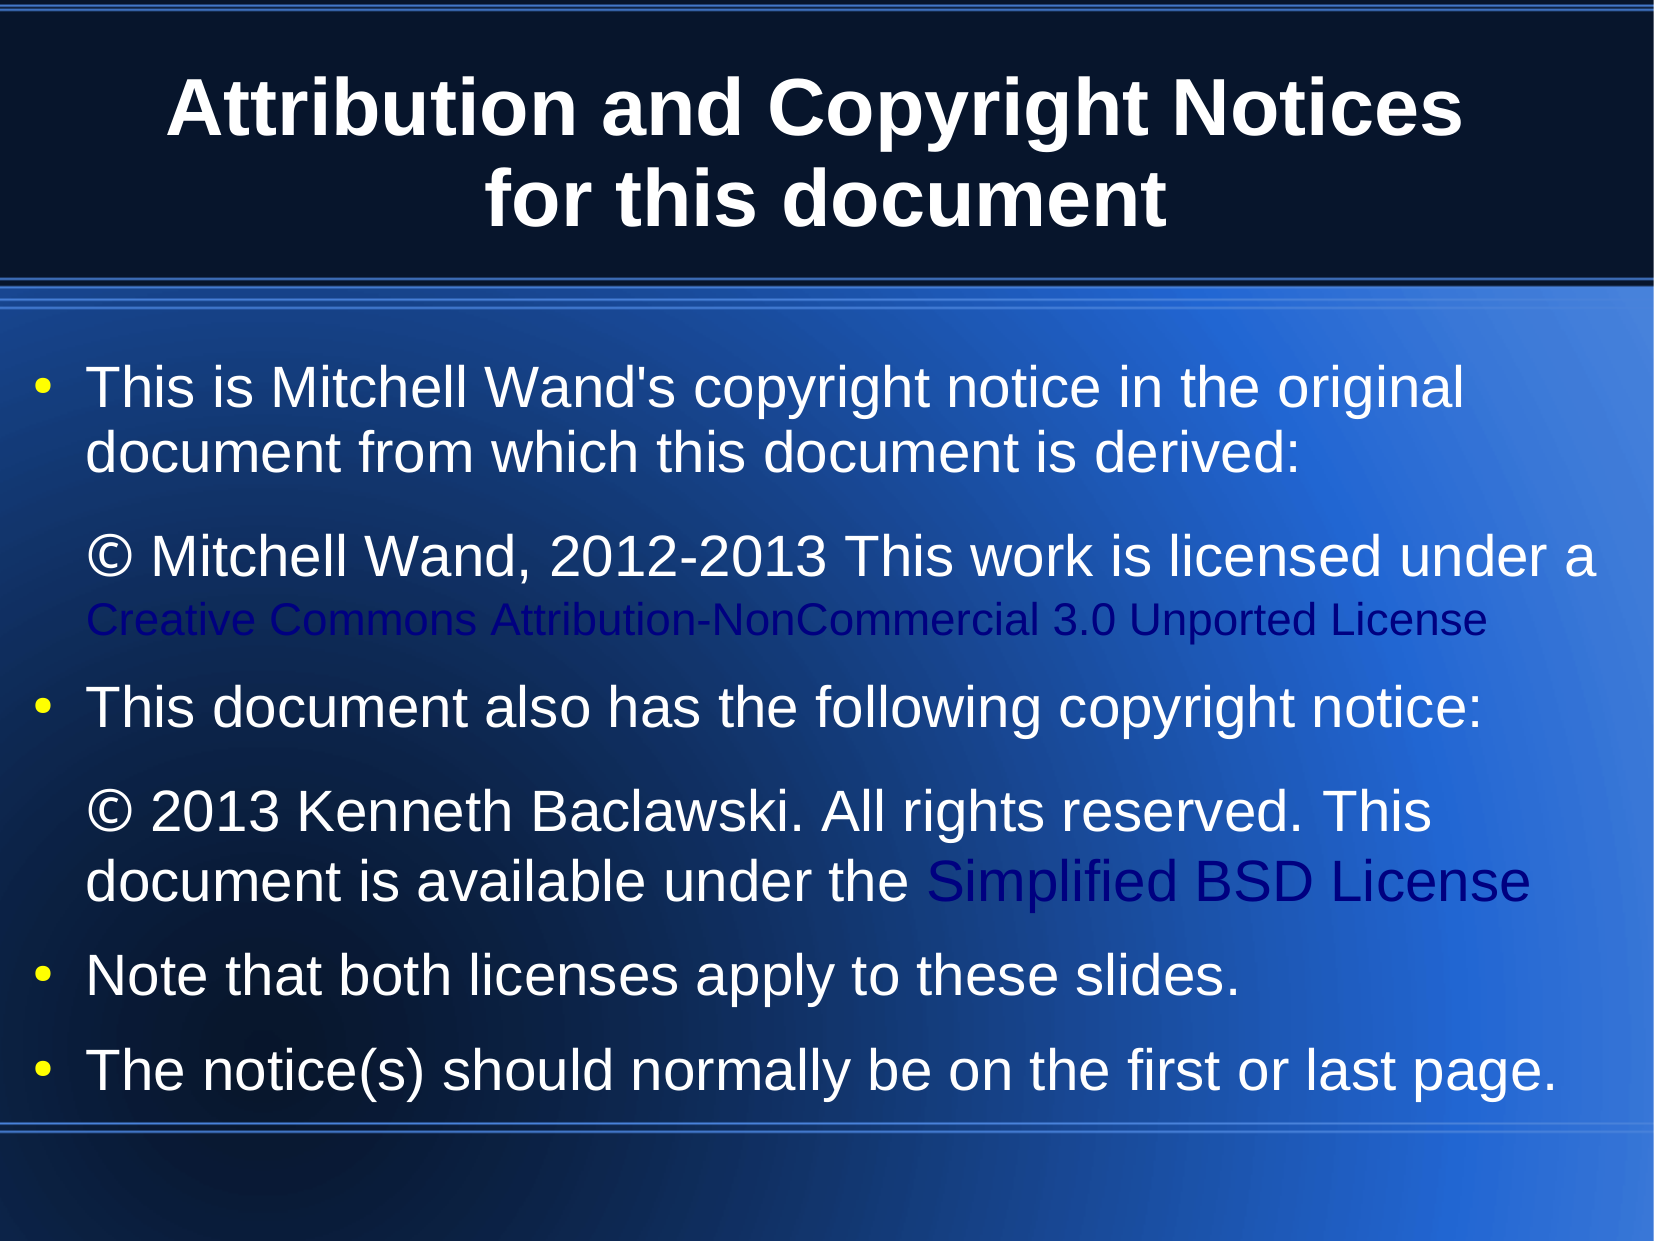

# Attribution and Copyright Notices for this document
This is Mitchell Wand's copyright notice in the original document from which this document is derived:
© Mitchell Wand, 2012-2013 This work is licensed under a Creative Commons Attribution-NonCommercial 3.0 Unported License
This document also has the following copyright notice:
© 2013 Kenneth Baclawski. All rights reserved. This document is available under the Simplified BSD License
Note that both licenses apply to these slides.
The notice(s) should normally be on the first or last page.